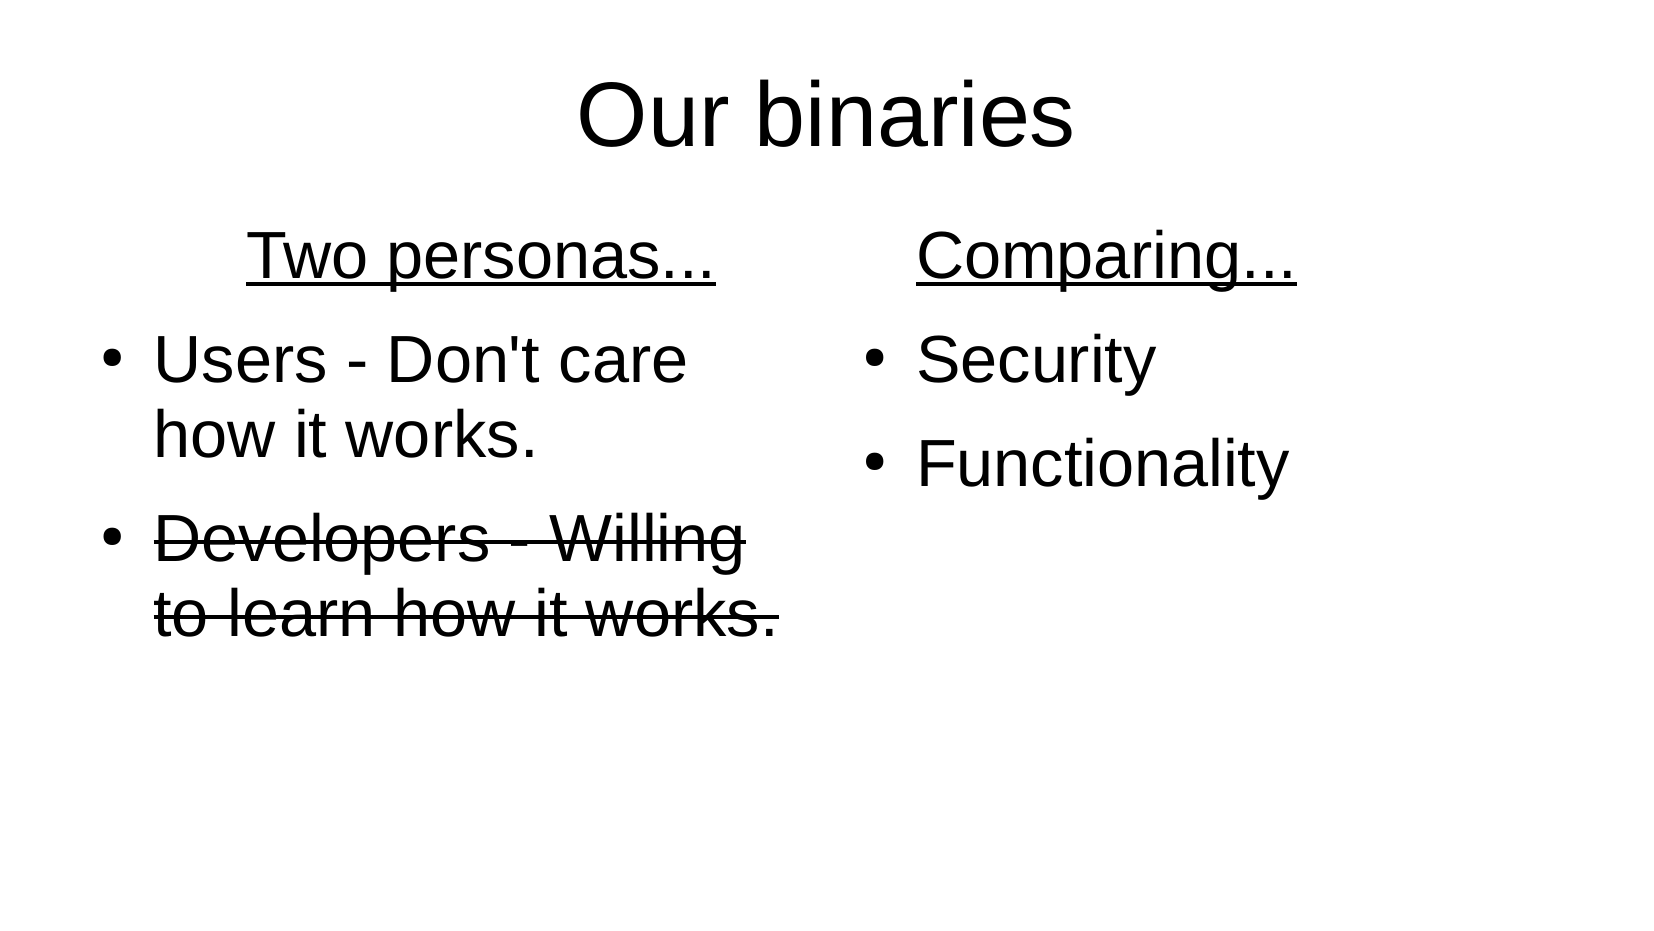

# Our binaries
Two personas...
Users - Don't care how it works.
Developers - Willing to learn how it works.
Comparing...
Security
Functionality